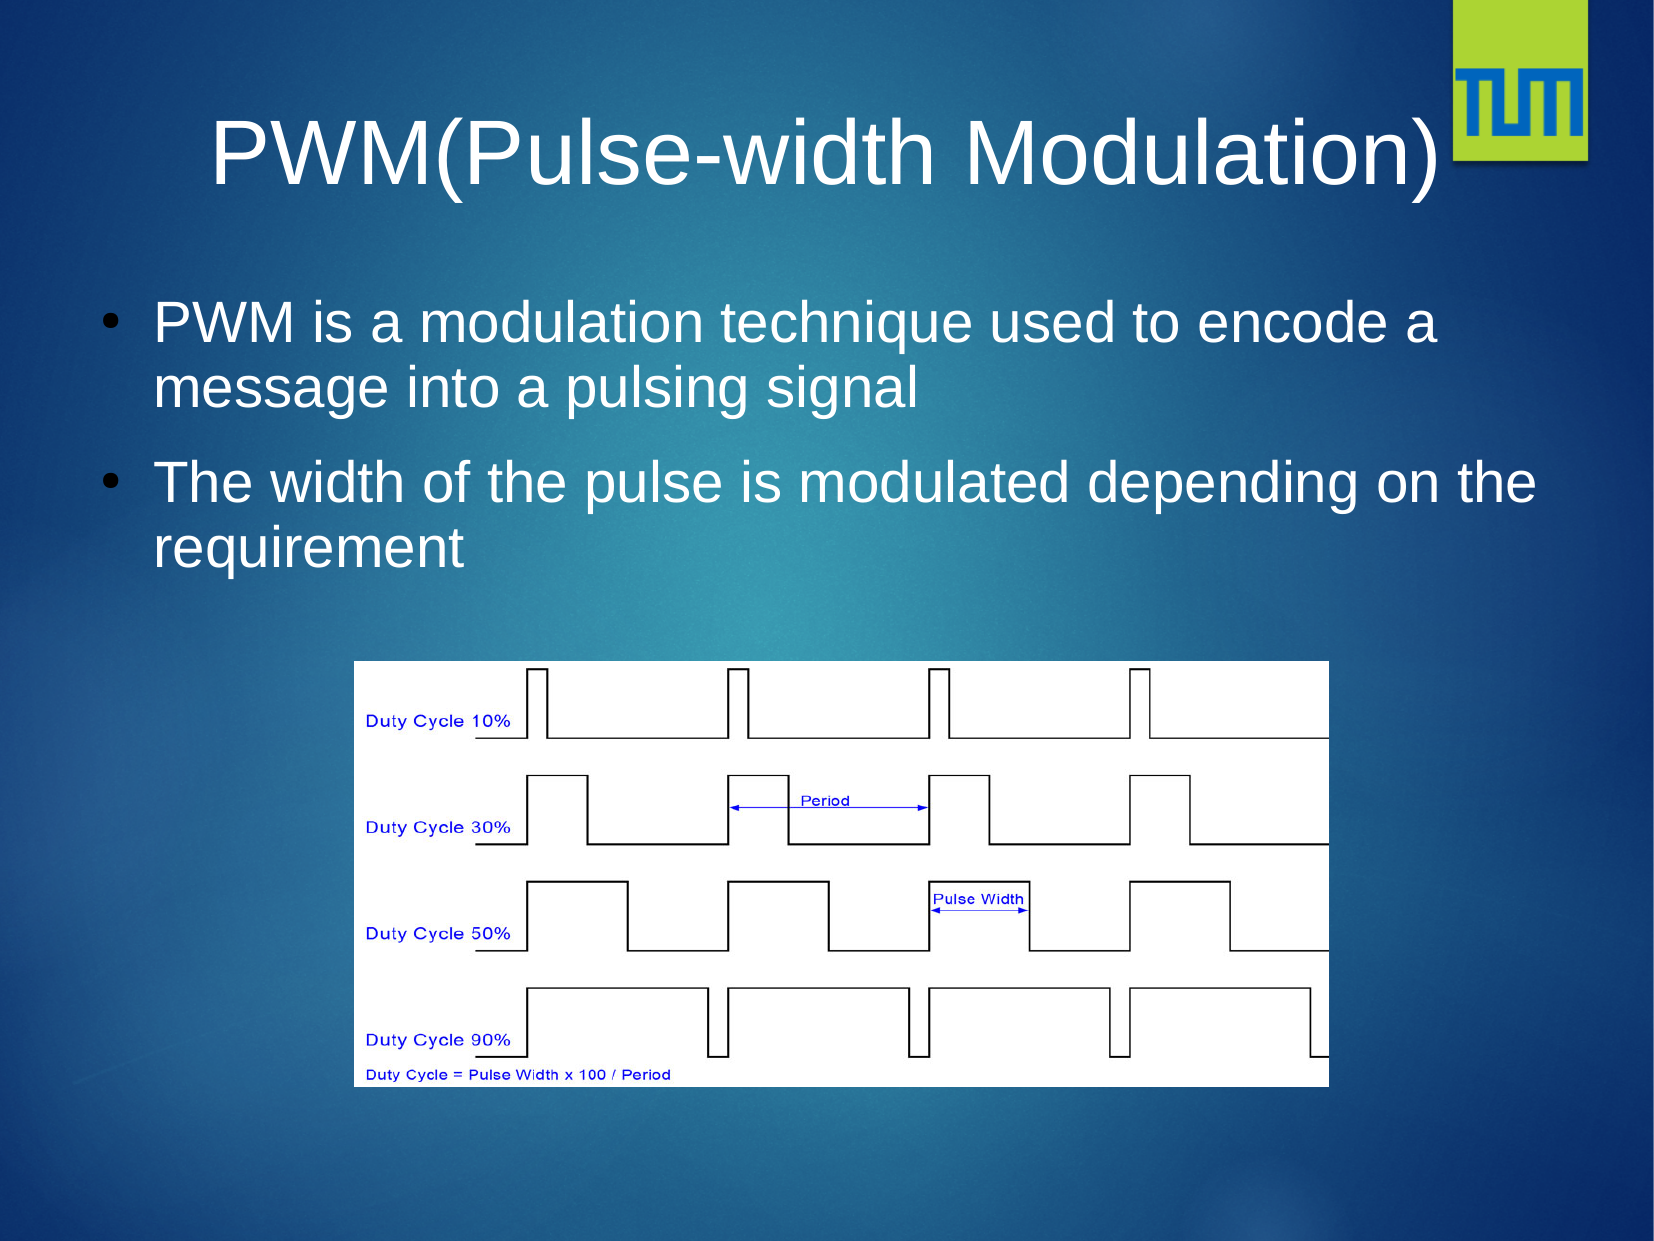

# PWM(Pulse-width Modulation)
PWM is a modulation technique used to encode a message into a pulsing signal
The width of the pulse is modulated depending on the requirement